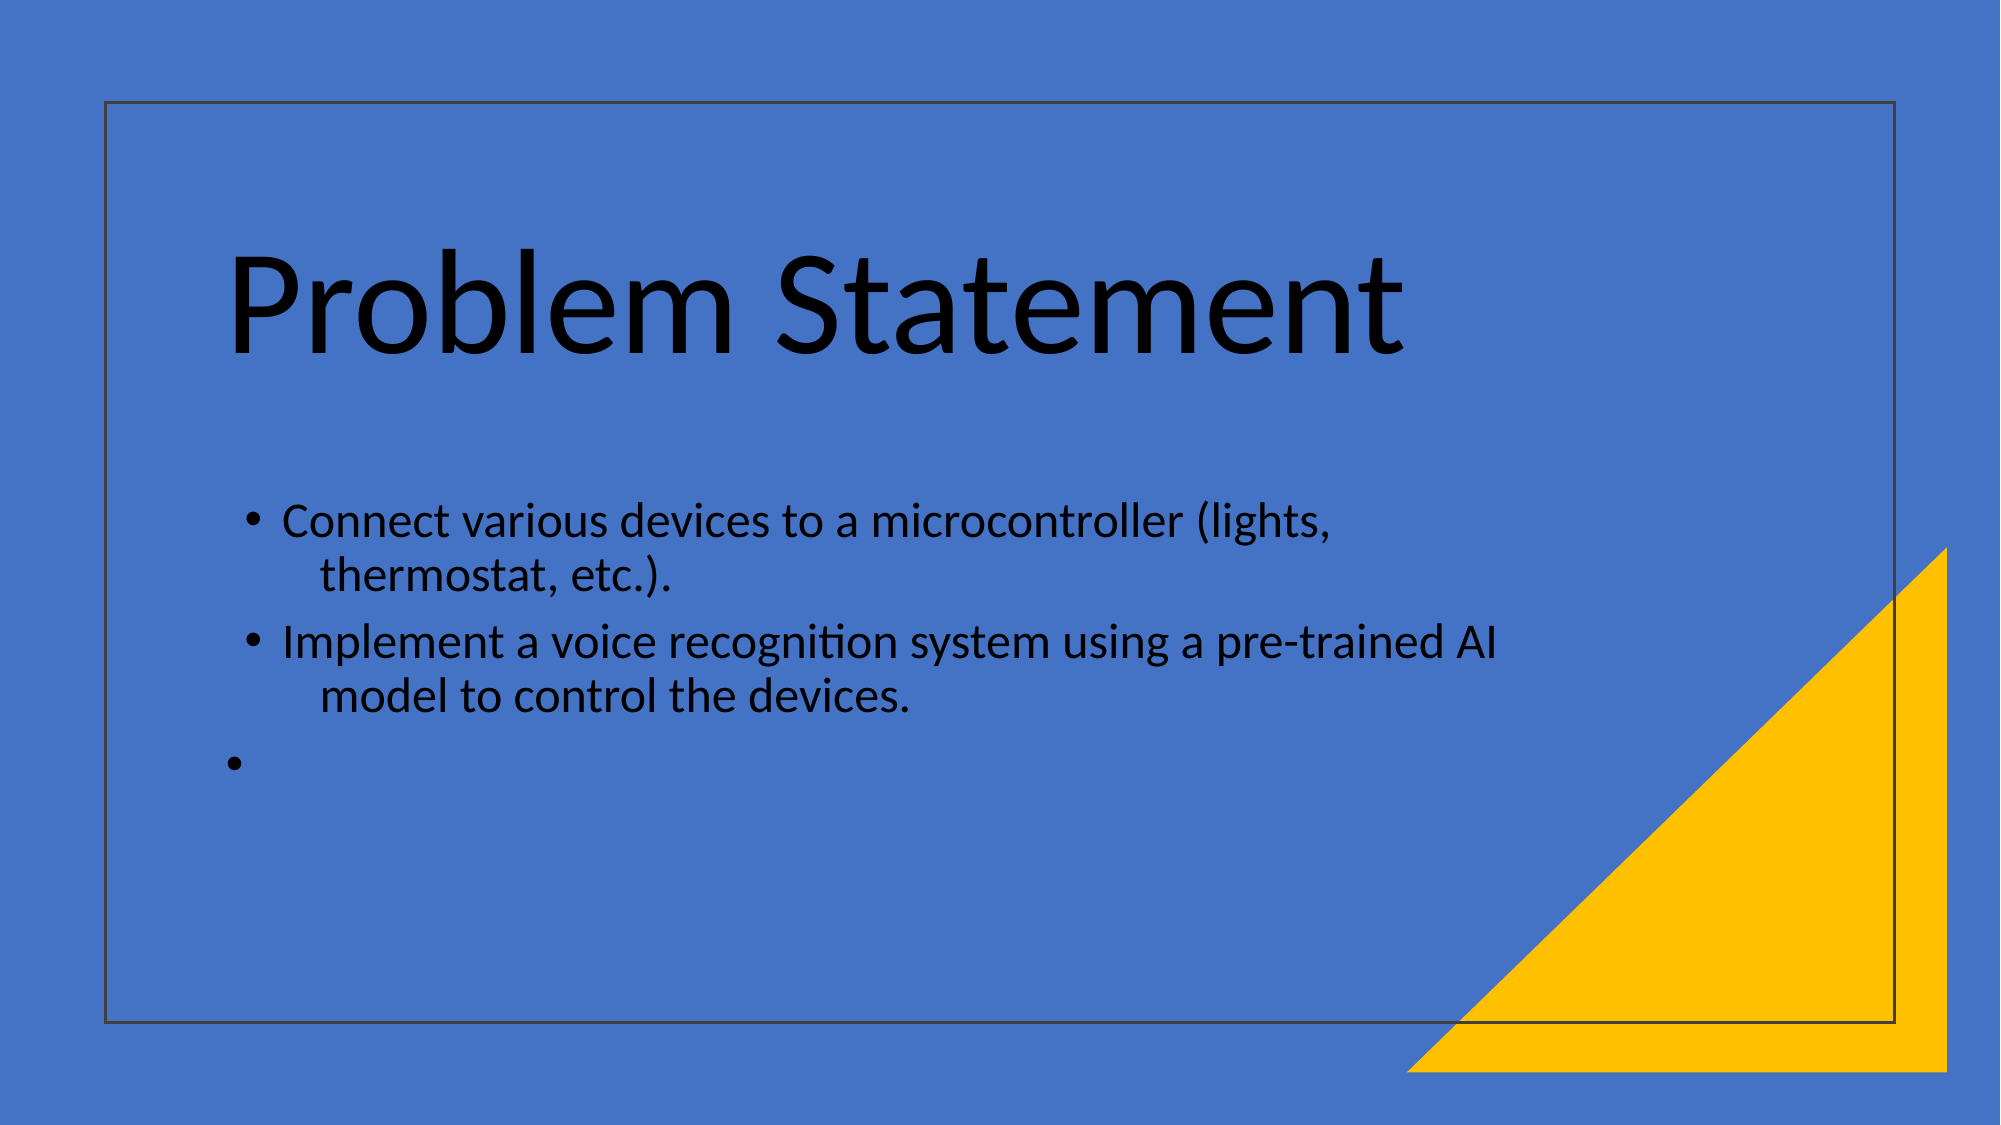

# Problem Statement
Connect various devices to a microcontroller (lights, thermostat, etc.).
Implement a voice recognition system using a pre-trained AI model to control the devices.